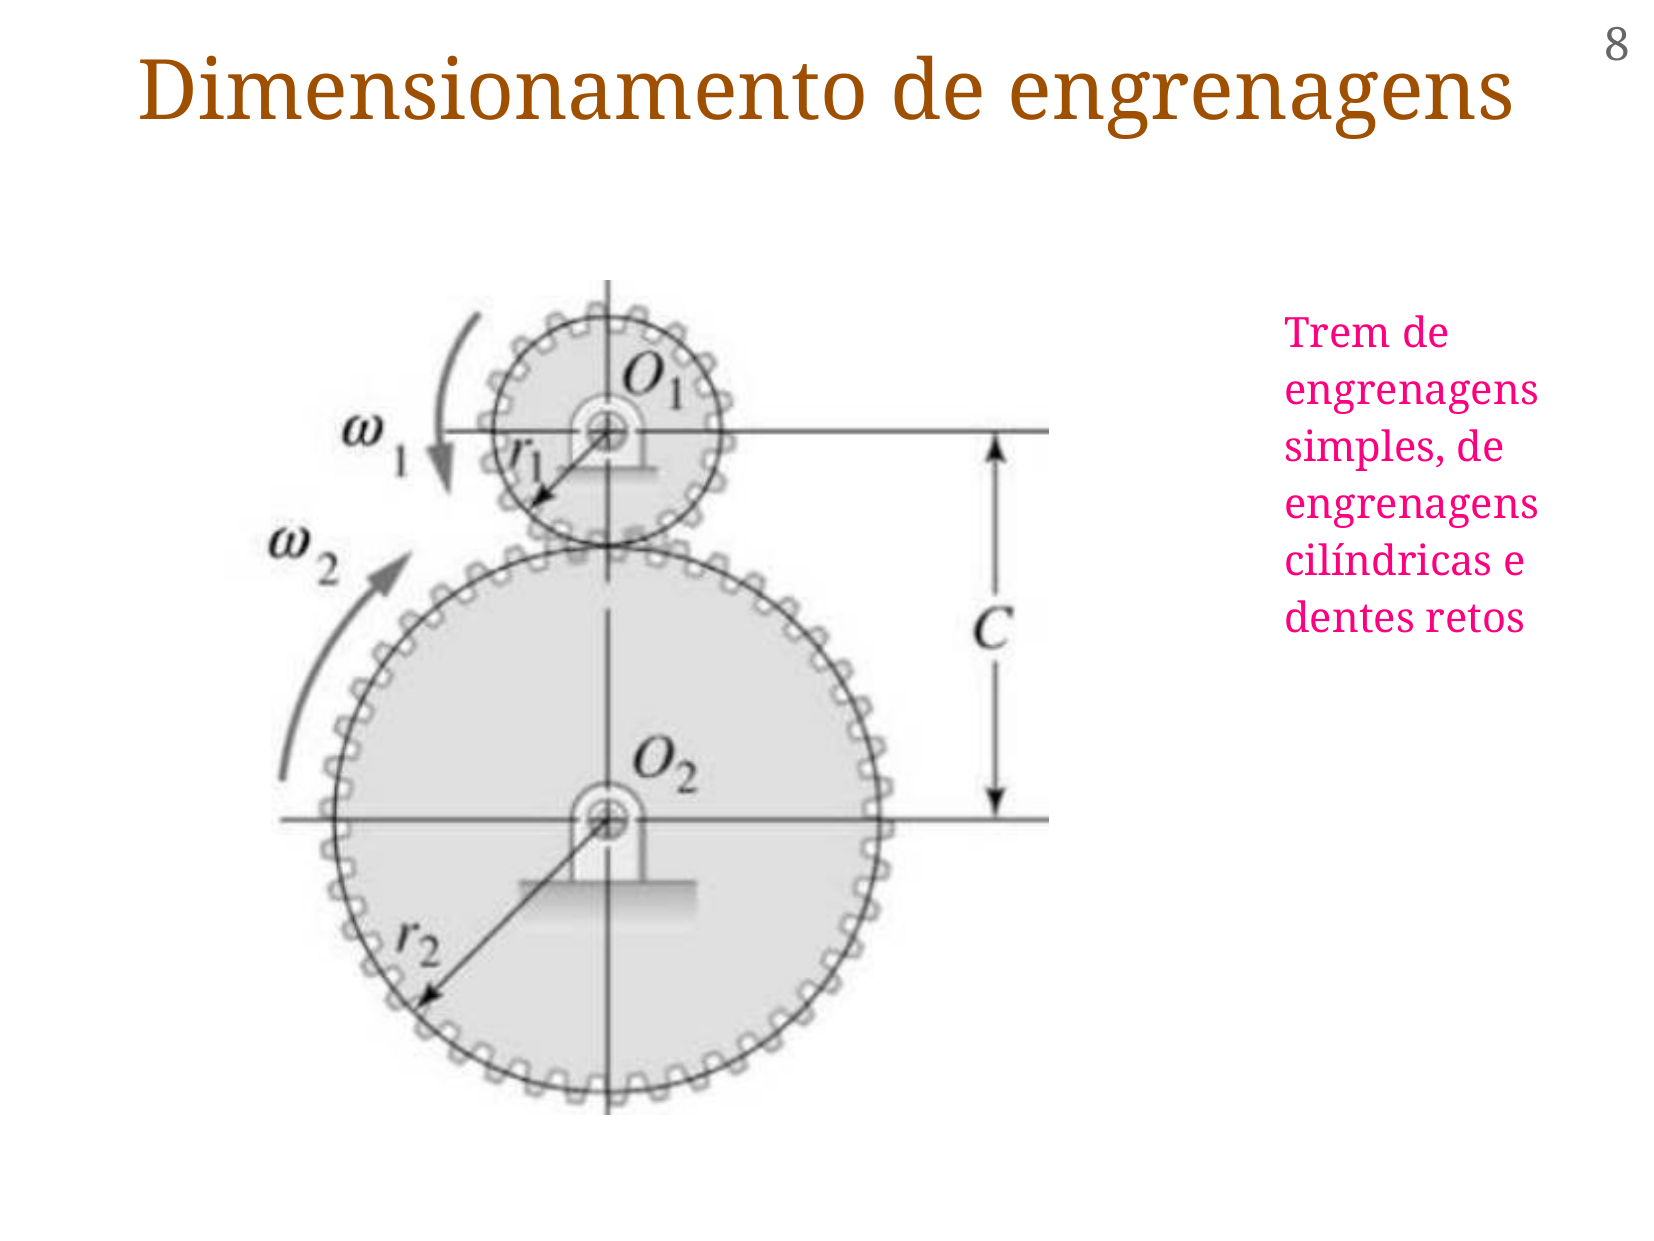

8
# Dimensionamento de engrenagens
Trem de engrenagens simples, de engrenagens cilíndricas e dentes retos